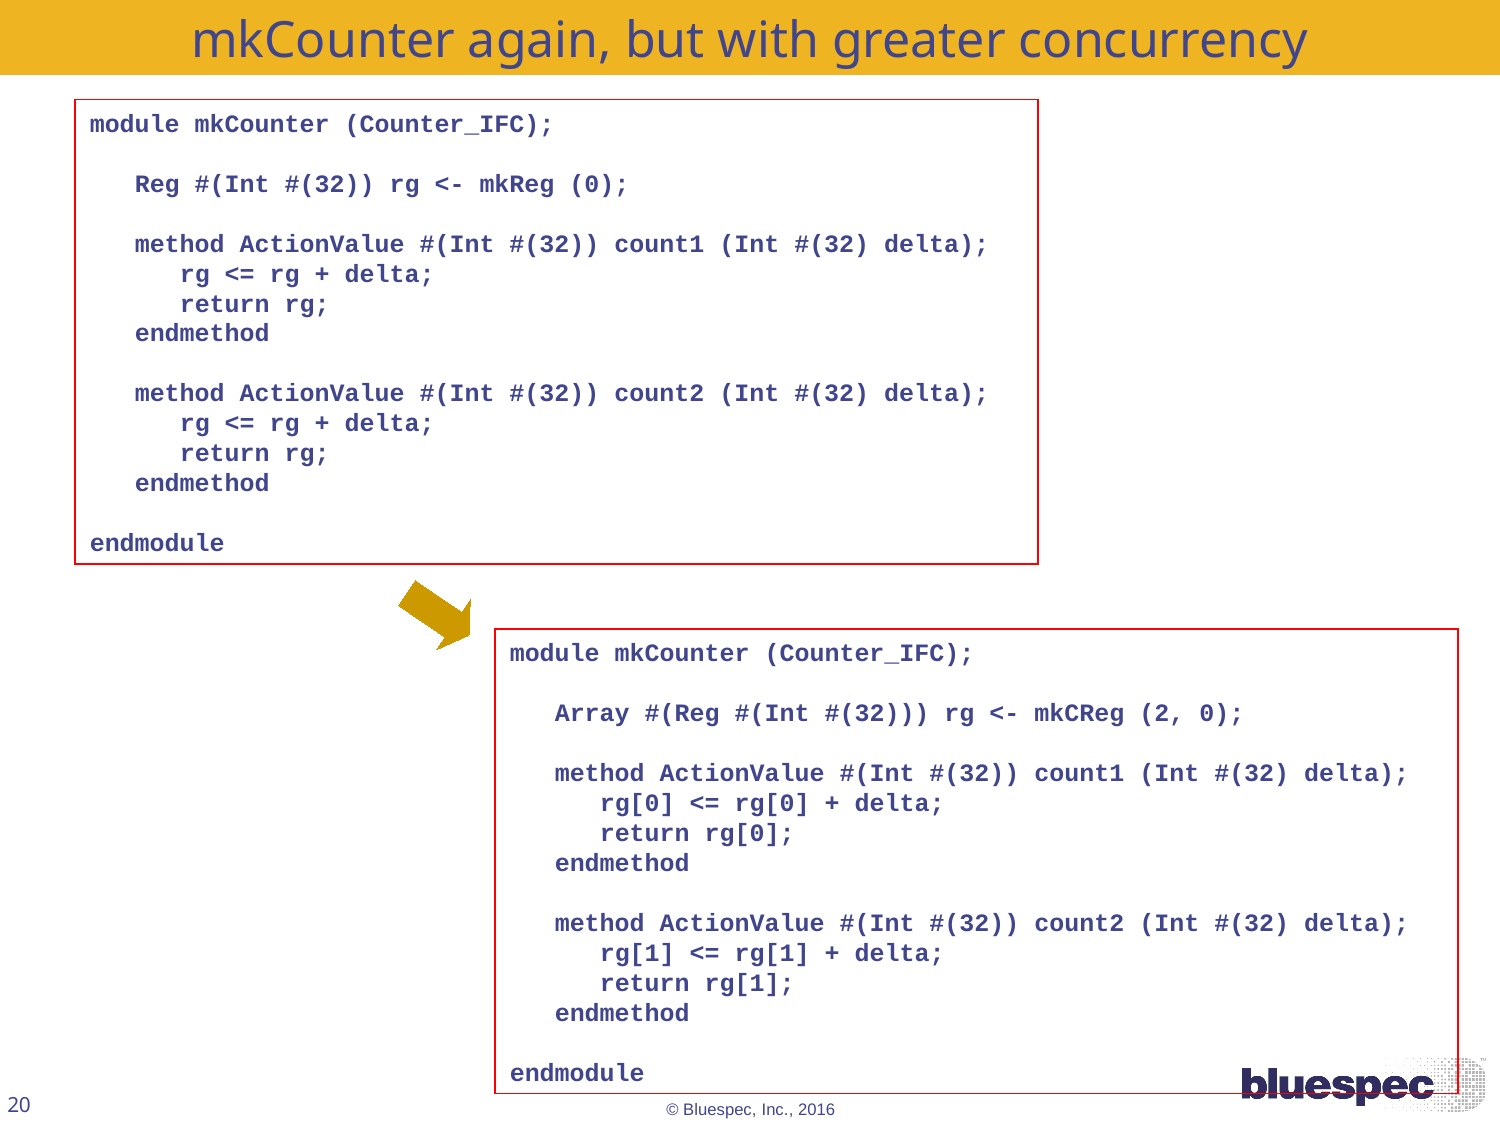

mkCounter again, but with greater concurrency
module mkCounter (Counter_IFC);
 Reg #(Int #(32)) rg <- mkReg (0);
 method ActionValue #(Int #(32)) count1 (Int #(32) delta);
 rg <= rg + delta;
 return rg;
 endmethod
 method ActionValue #(Int #(32)) count2 (Int #(32) delta);
 rg <= rg + delta;
 return rg;
 endmethod
endmodule
module mkCounter (Counter_IFC);
 Array #(Reg #(Int #(32))) rg <- mkCReg (2, 0);
 method ActionValue #(Int #(32)) count1 (Int #(32) delta);
 rg[0] <= rg[0] + delta;
 return rg[0];
 endmethod
 method ActionValue #(Int #(32)) count2 (Int #(32) delta);
 rg[1] <= rg[1] + delta;
 return rg[1];
 endmethod
endmodule